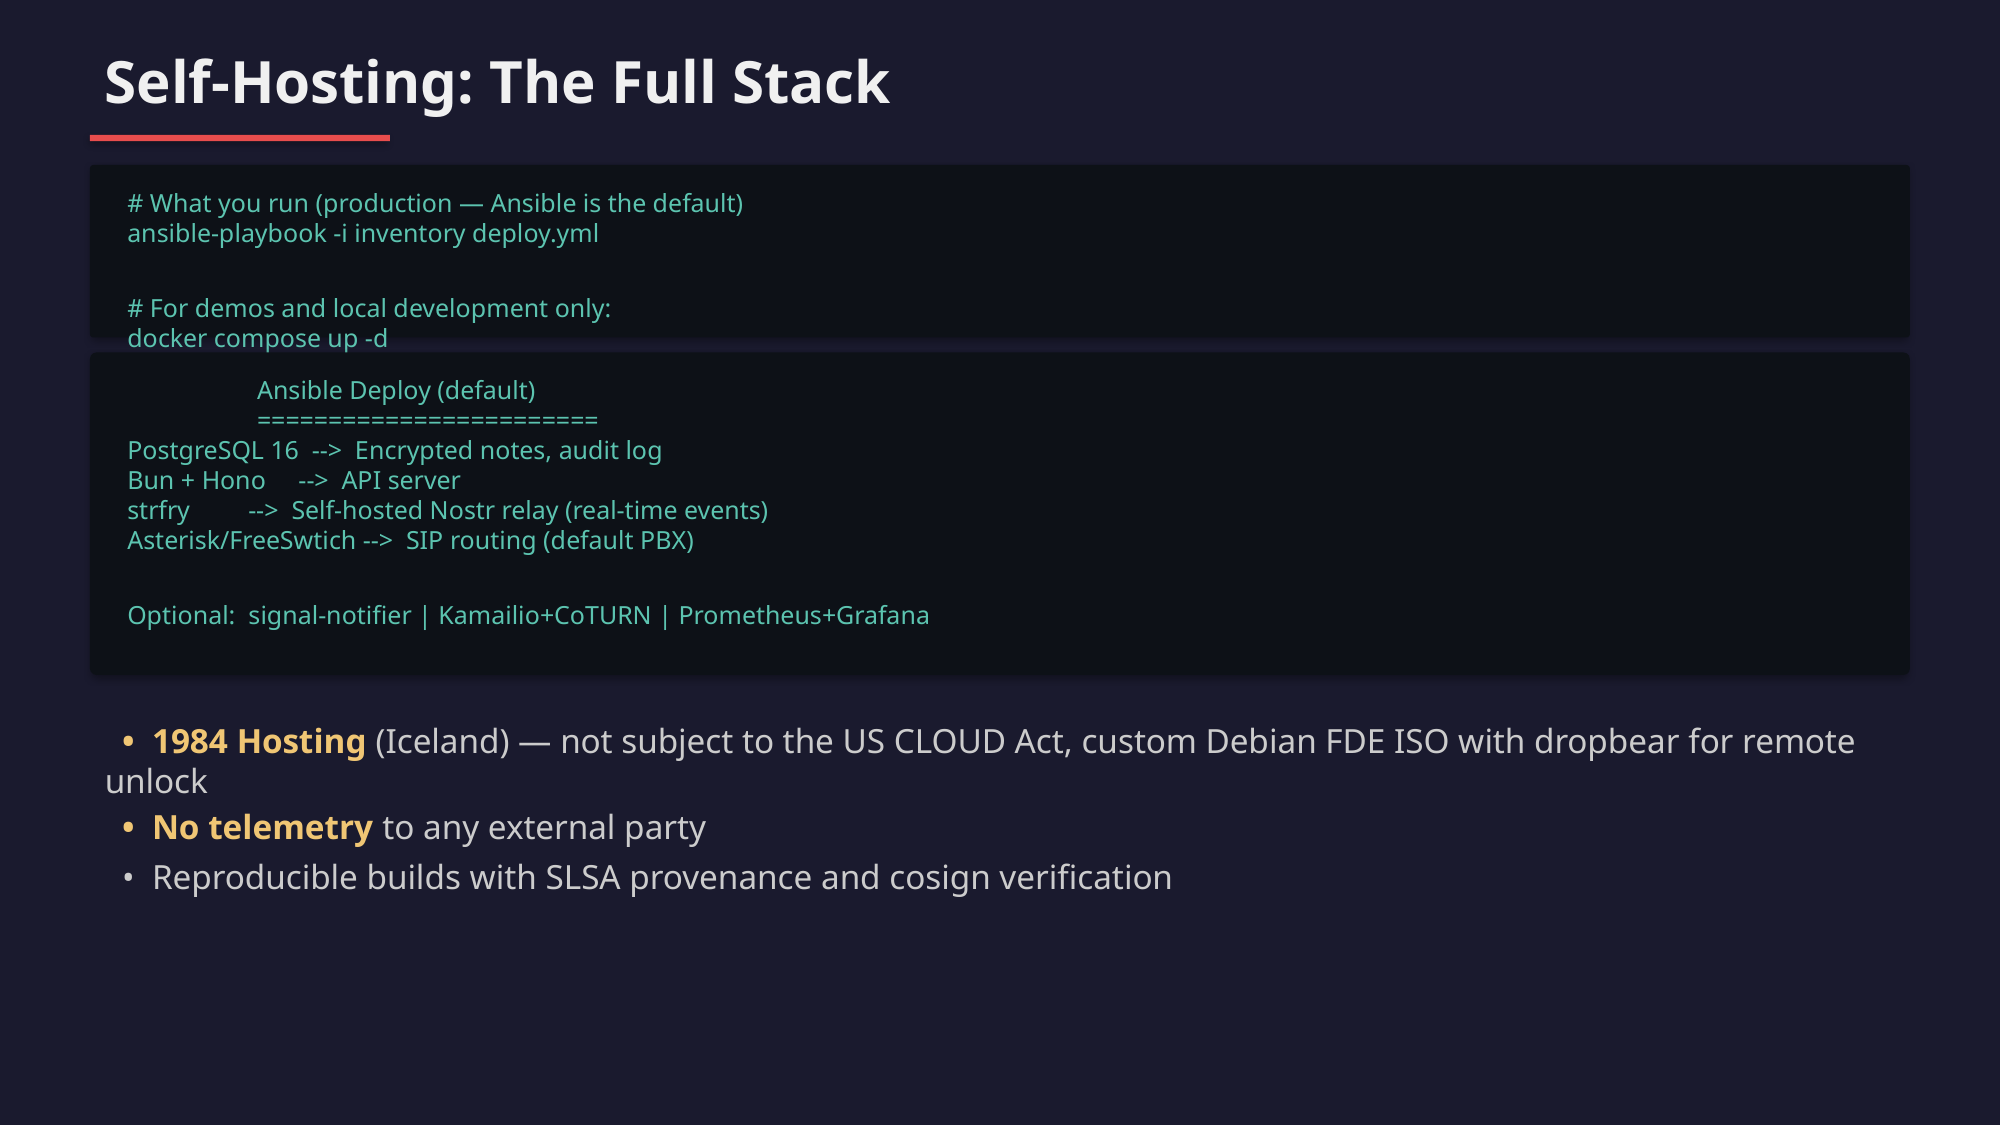

Self-Hosting: The Full Stack
# What you run (production — Ansible is the default)
ansible-playbook -i inventory deploy.yml
# For demos and local development only:
docker compose up -d
 Ansible Deploy (default)
 ========================
PostgreSQL 16 --> Encrypted notes, audit log
Bun + Hono --> API server
strfry --> Self-hosted Nostr relay (real-time events)
Asterisk/FreeSwtich --> SIP routing (default PBX)
Optional: signal-notifier | Kamailio+CoTURN | Prometheus+Grafana
 • 1984 Hosting (Iceland) — not subject to the US CLOUD Act, custom Debian FDE ISO with dropbear for remote unlock
 • No telemetry to any external party
 • Reproducible builds with SLSA provenance and cosign verification